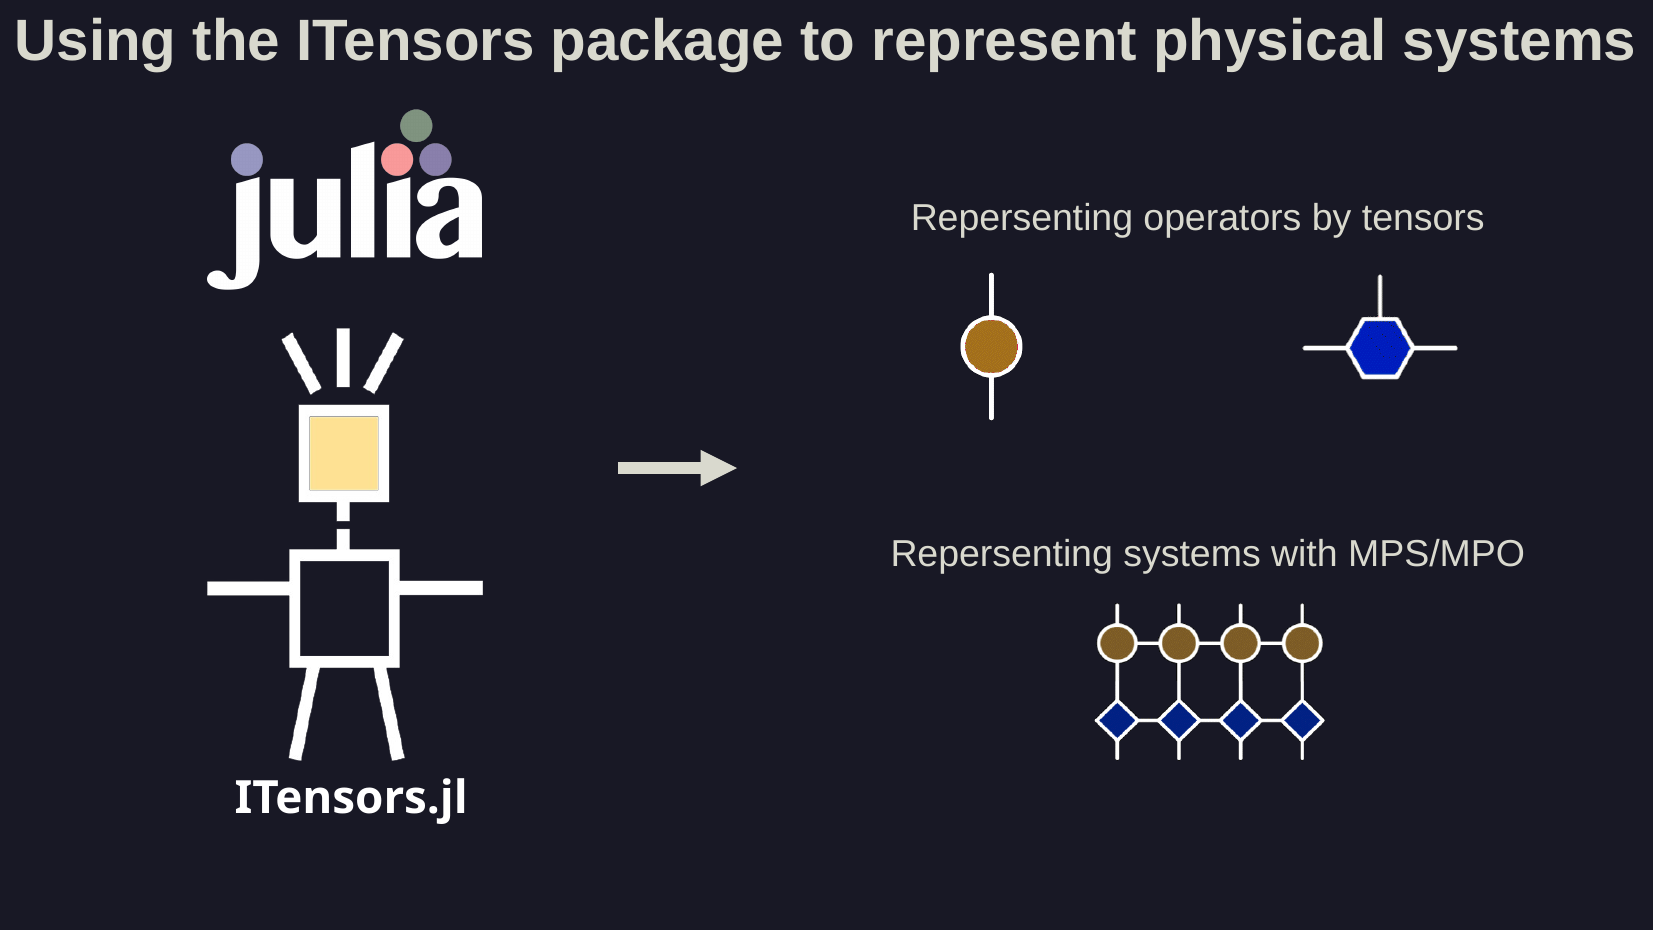

Using the ITensors package to represent physical systems
Repersenting operators by tensors
ITensors.jl
Repersenting systems with MPS/MPO